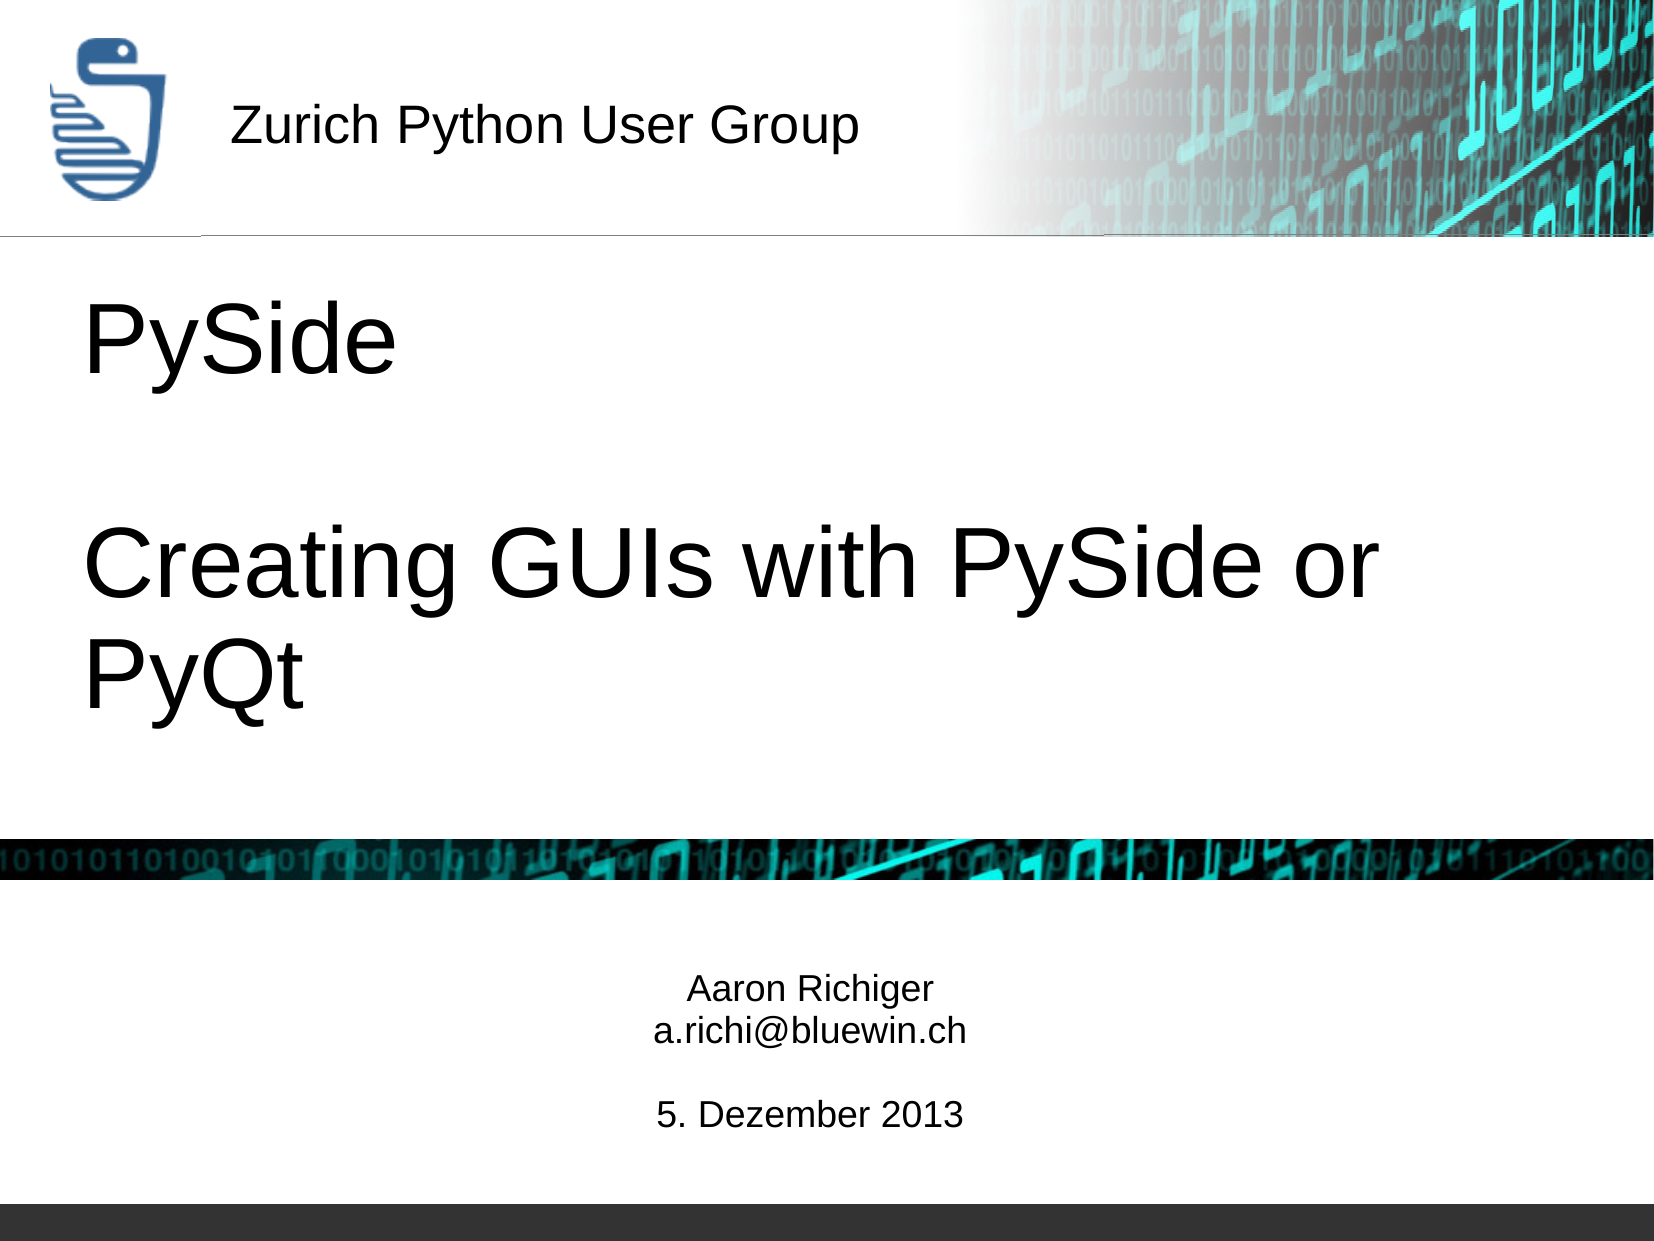

Zurich Python User Group
# PySide
Creating GUIs with PySide or PyQt
Aaron Richiger
a.richi@bluewin.ch
5. Dezember 2013